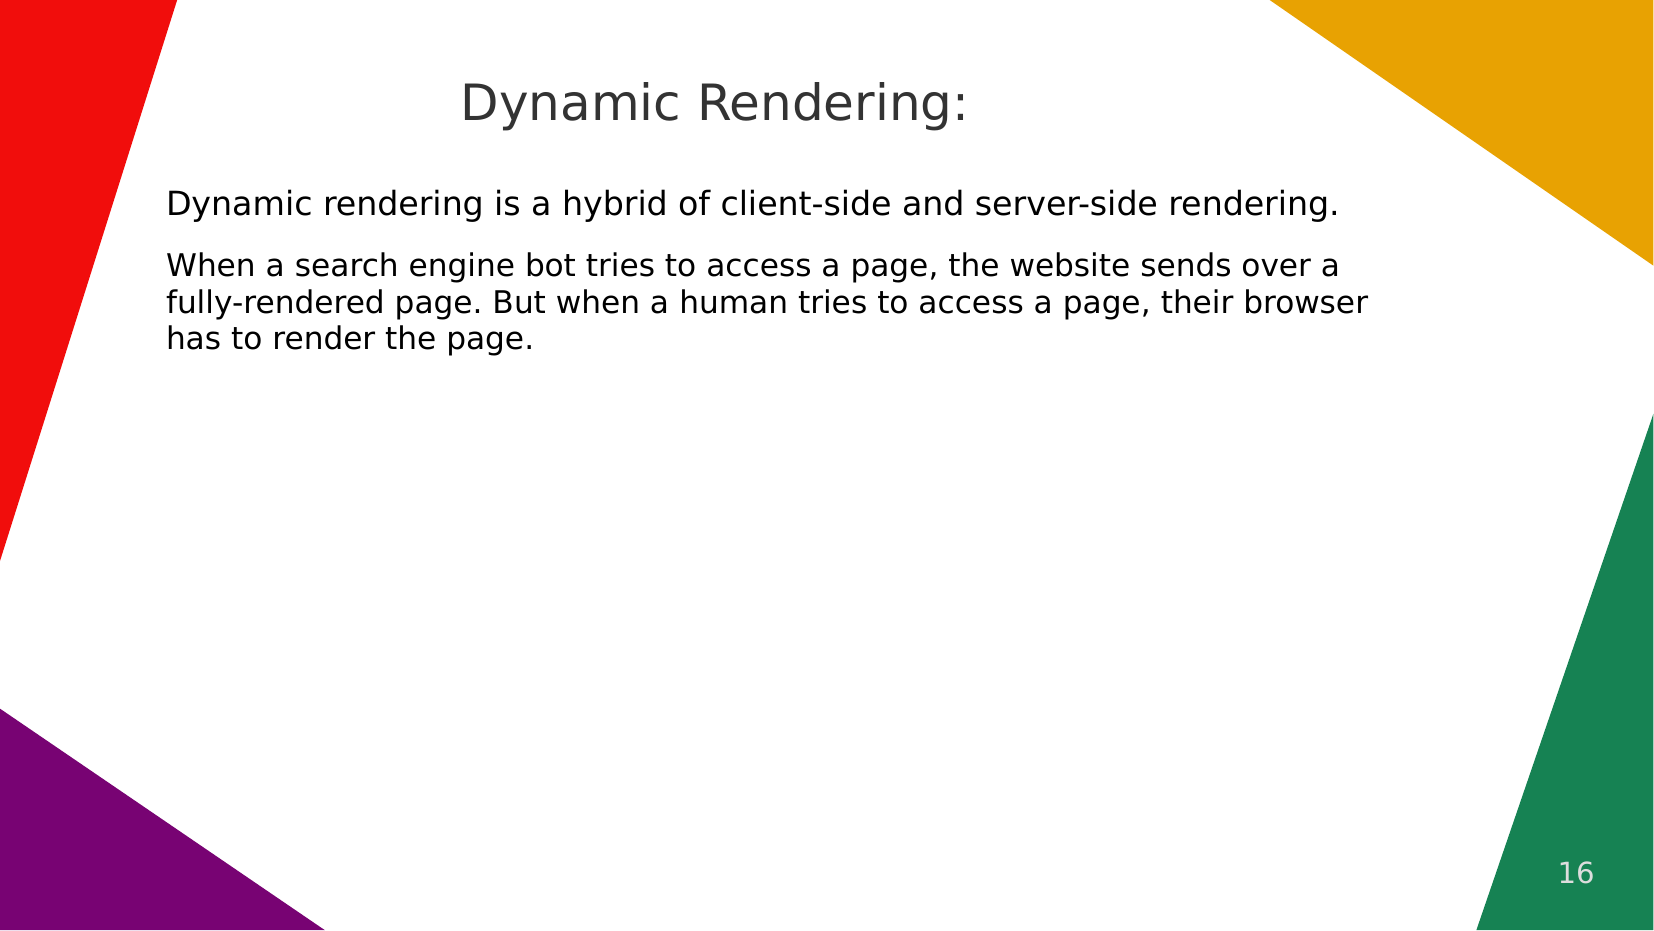

# Dynamic Rendering:
Dynamic rendering is a hybrid of client-side and server-side rendering.
When a search engine bot tries to access a page, the website sends over a fully-rendered page. But when a human tries to access a page, their browser has to render the page.
16